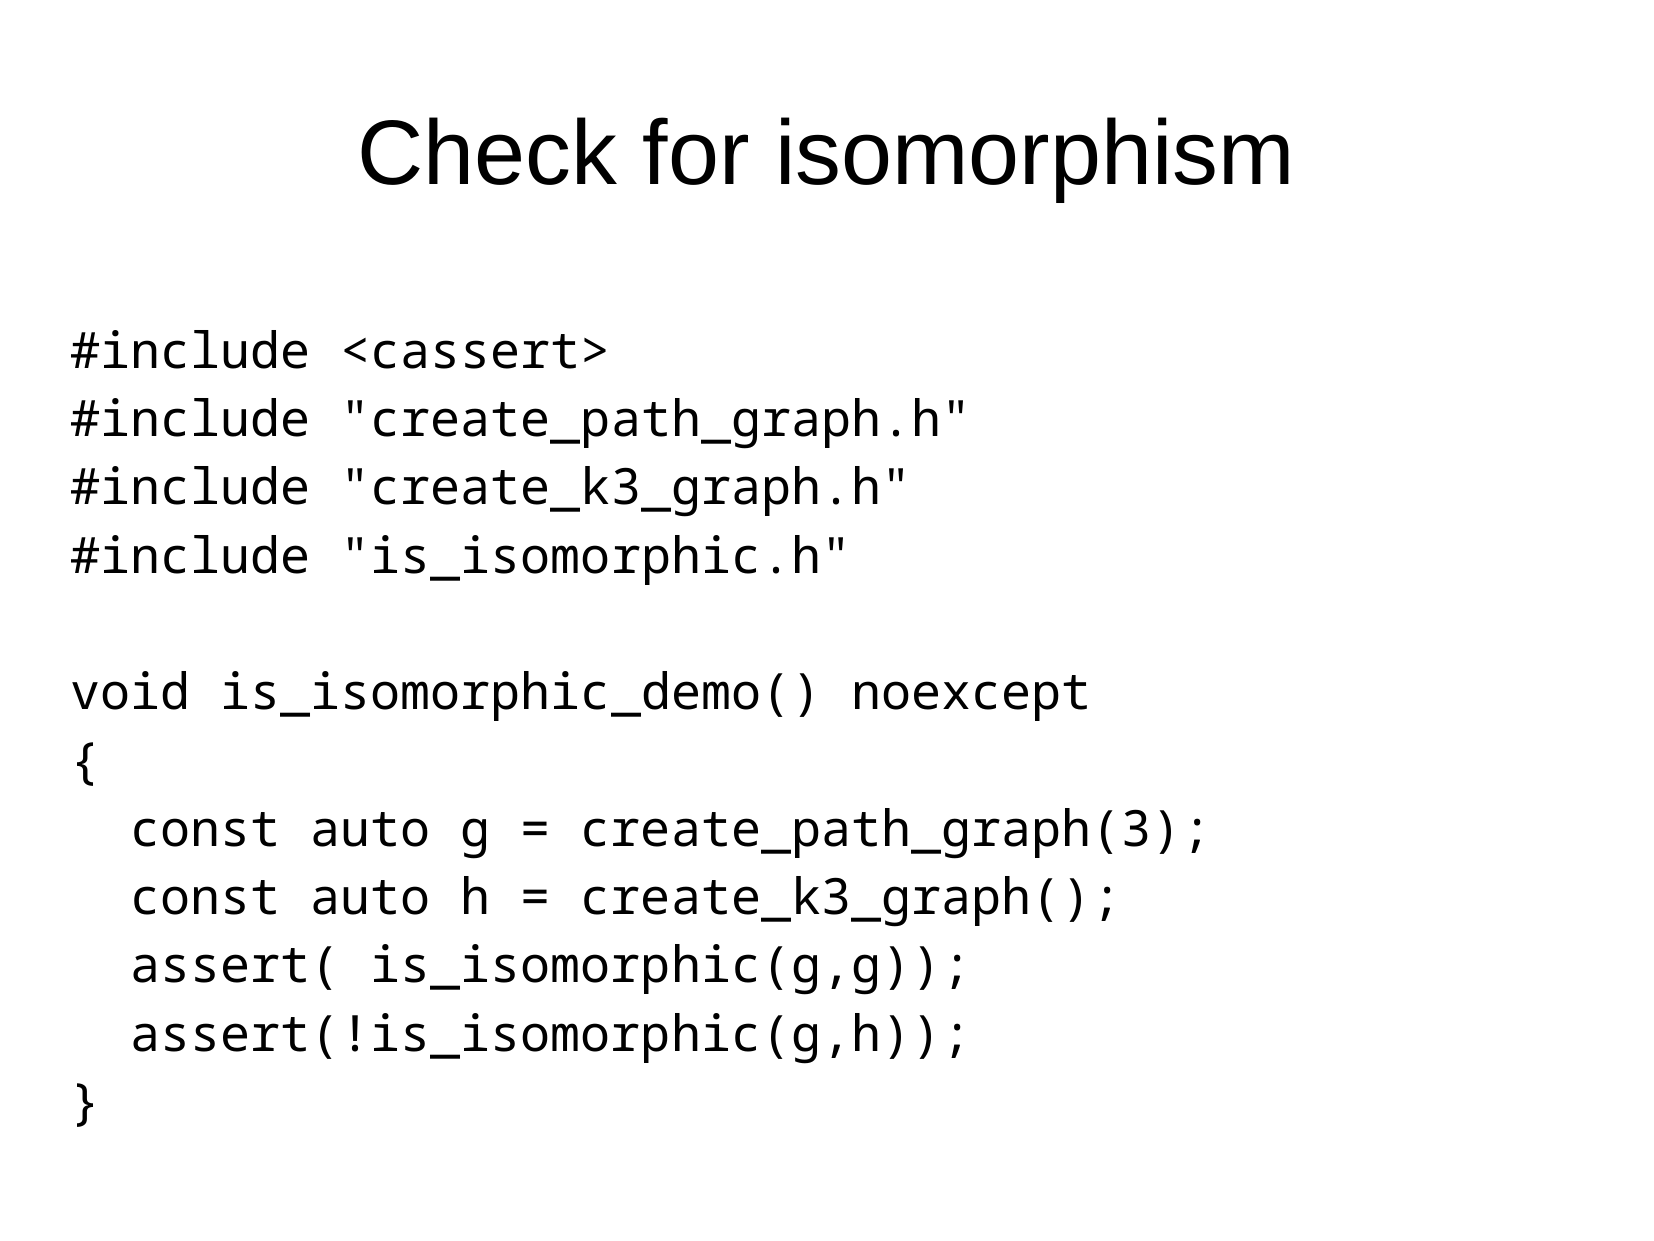

# Check for isomorphism
#include <cassert>
#include "create_path_graph.h"
#include "create_k3_graph.h"
#include "is_isomorphic.h"
void is_isomorphic_demo() noexcept
{
 const auto g = create_path_graph(3);
 const auto h = create_k3_graph();
 assert( is_isomorphic(g,g));
 assert(!is_isomorphic(g,h));
}